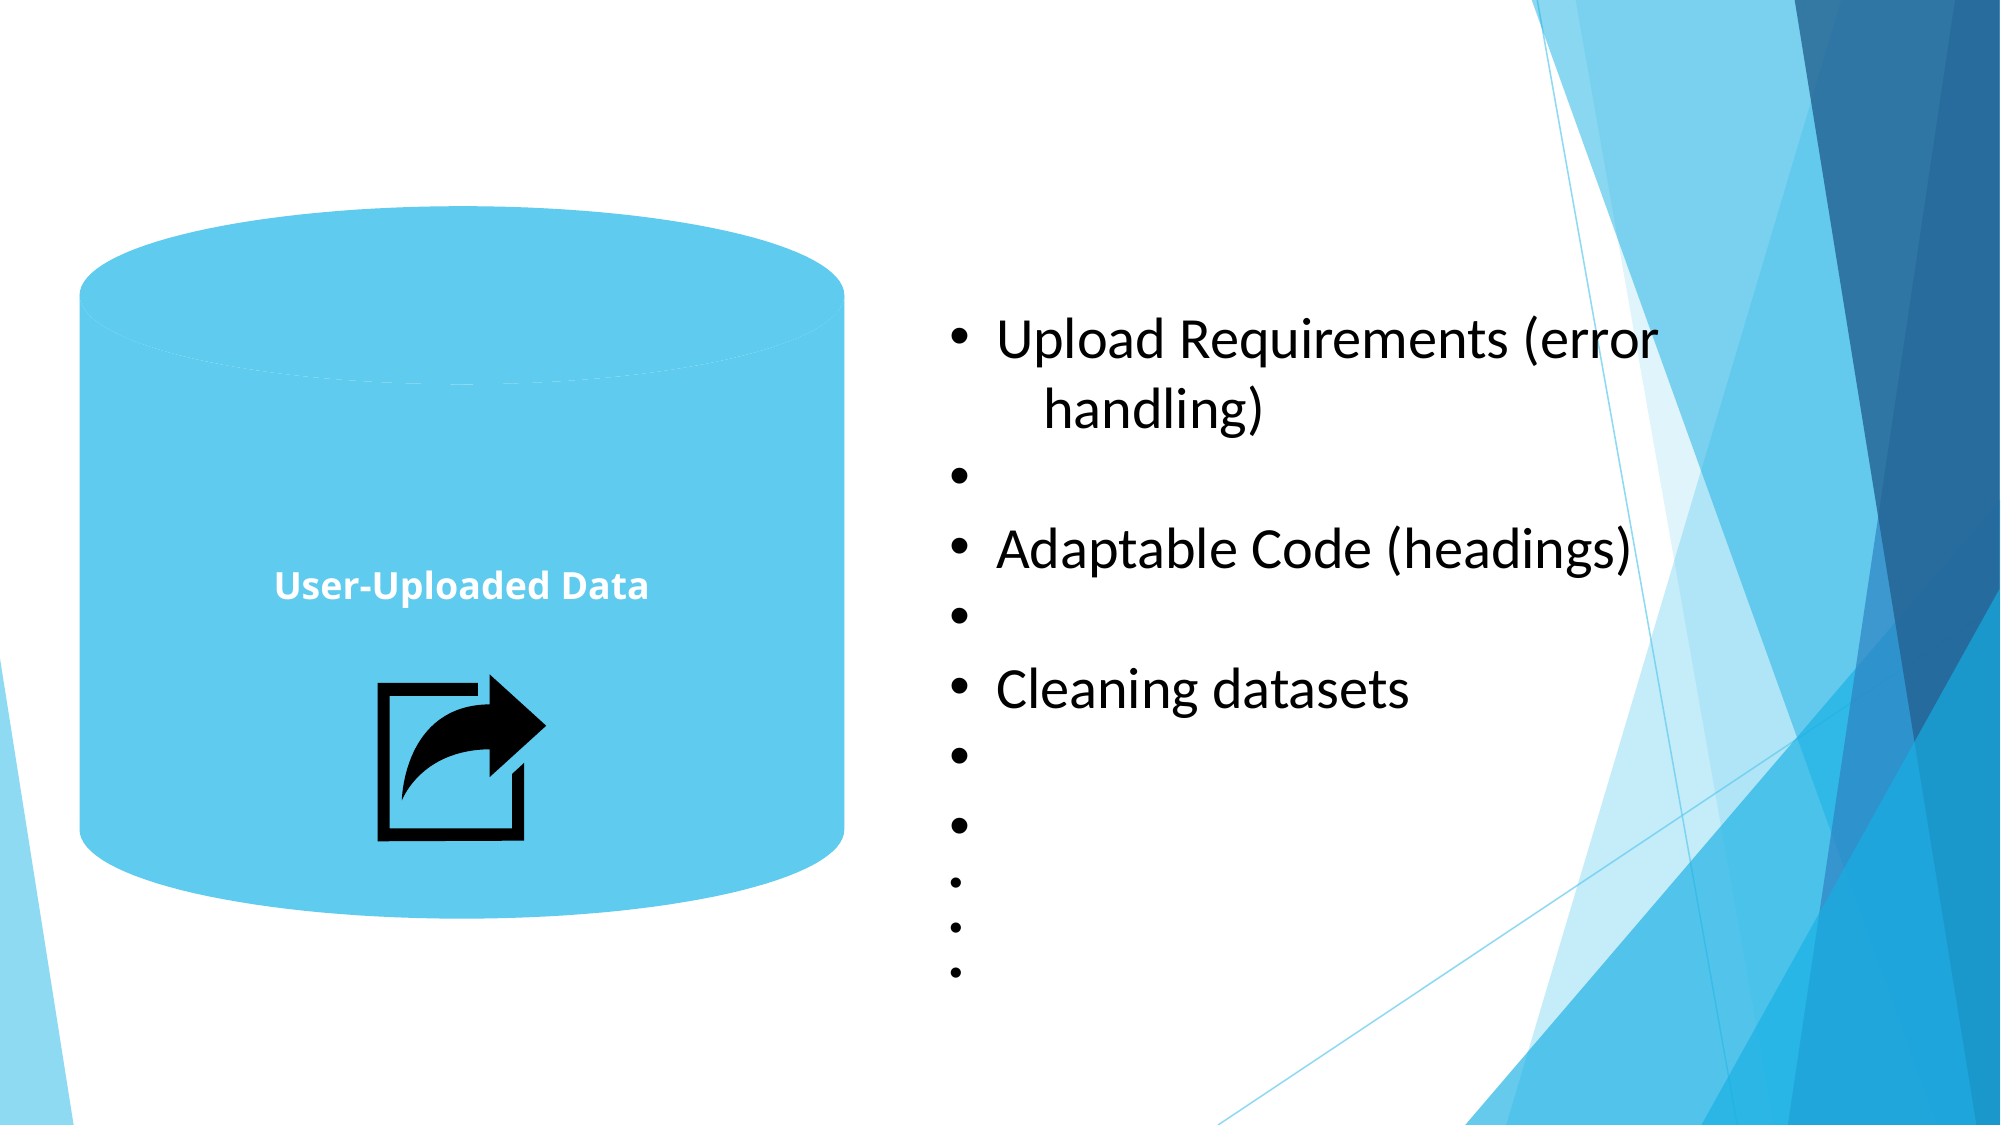

User-Uploaded Data
Upload Requirements (error handling)
Adaptable Code (headings)
Cleaning datasets